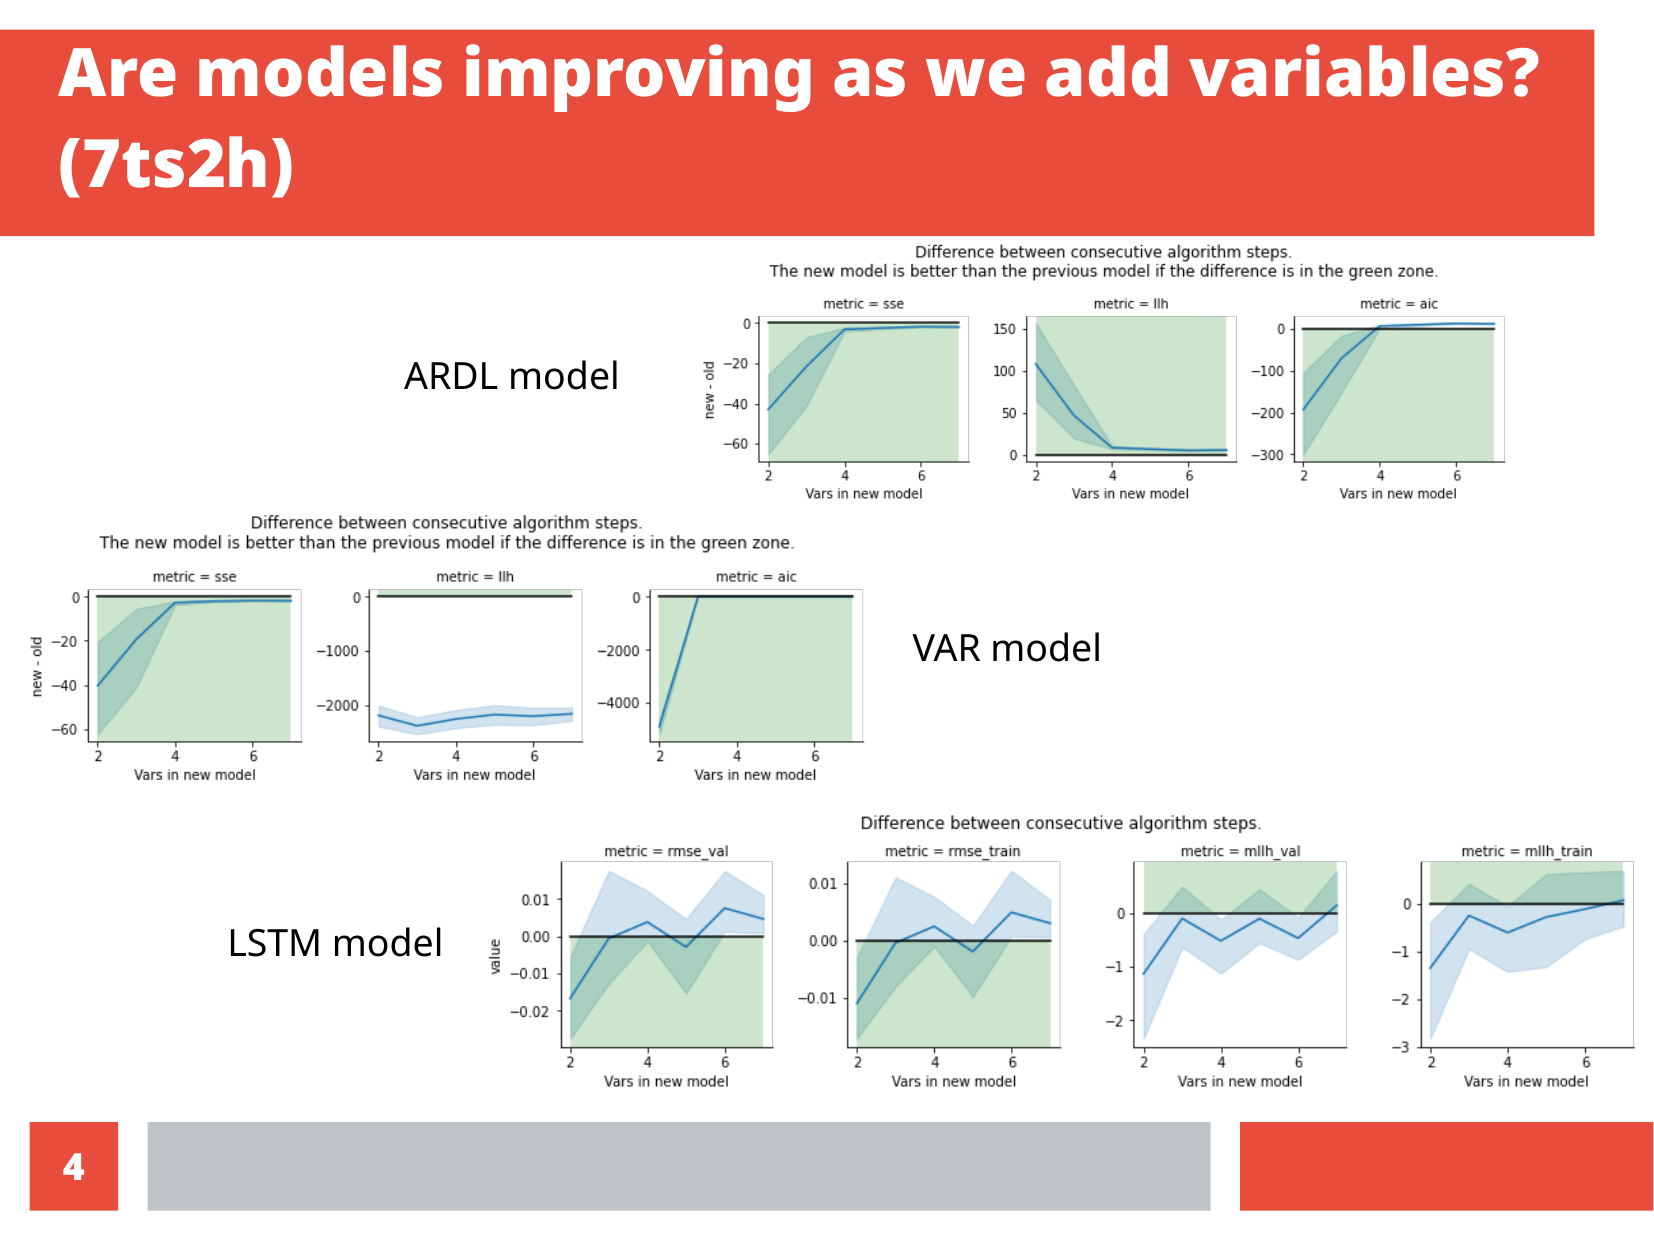

# Are models improving as we add variables? (7ts2h)
ARDL model
VAR model
LSTM model
4